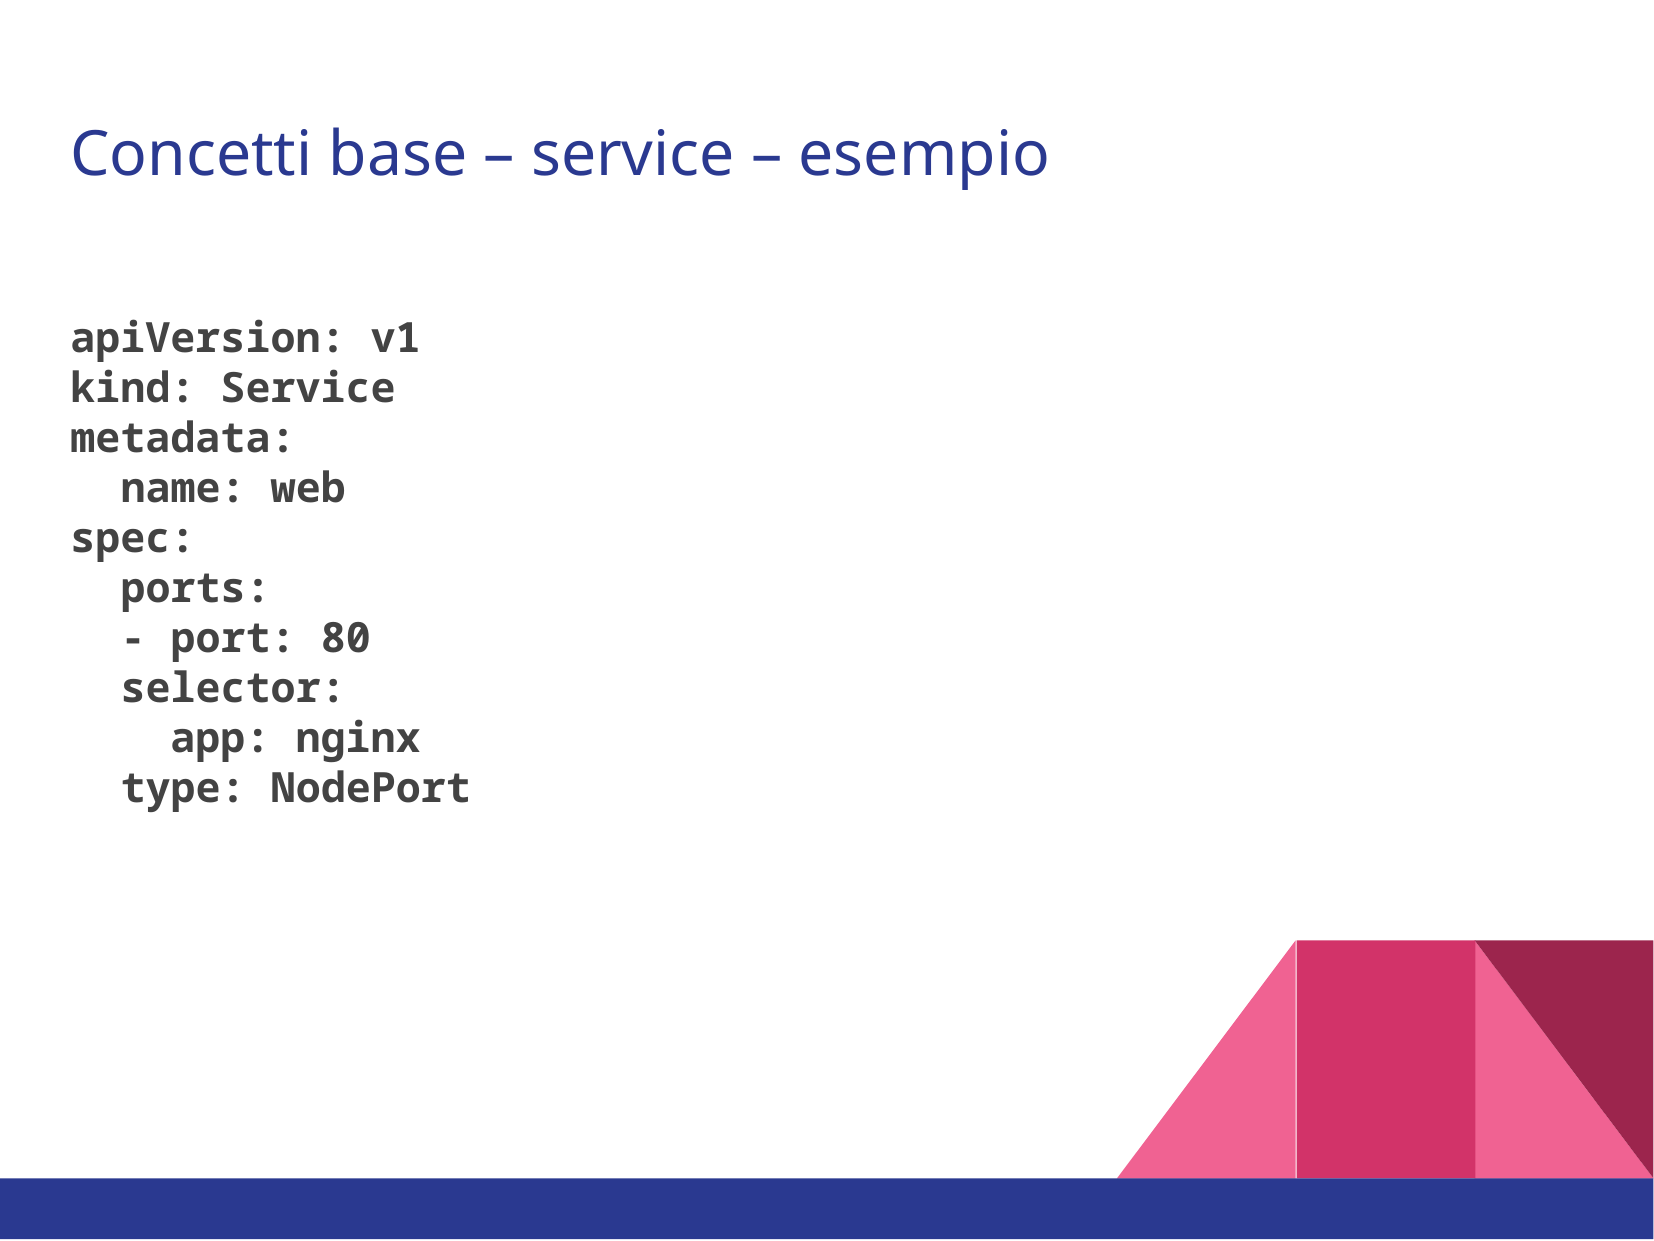

# Concetti base – service – esempio
apiVersion: v1
kind: Service
metadata:
 name: web
spec:
 ports:
 - port: 80
 selector:
 app: nginx
 type: NodePort